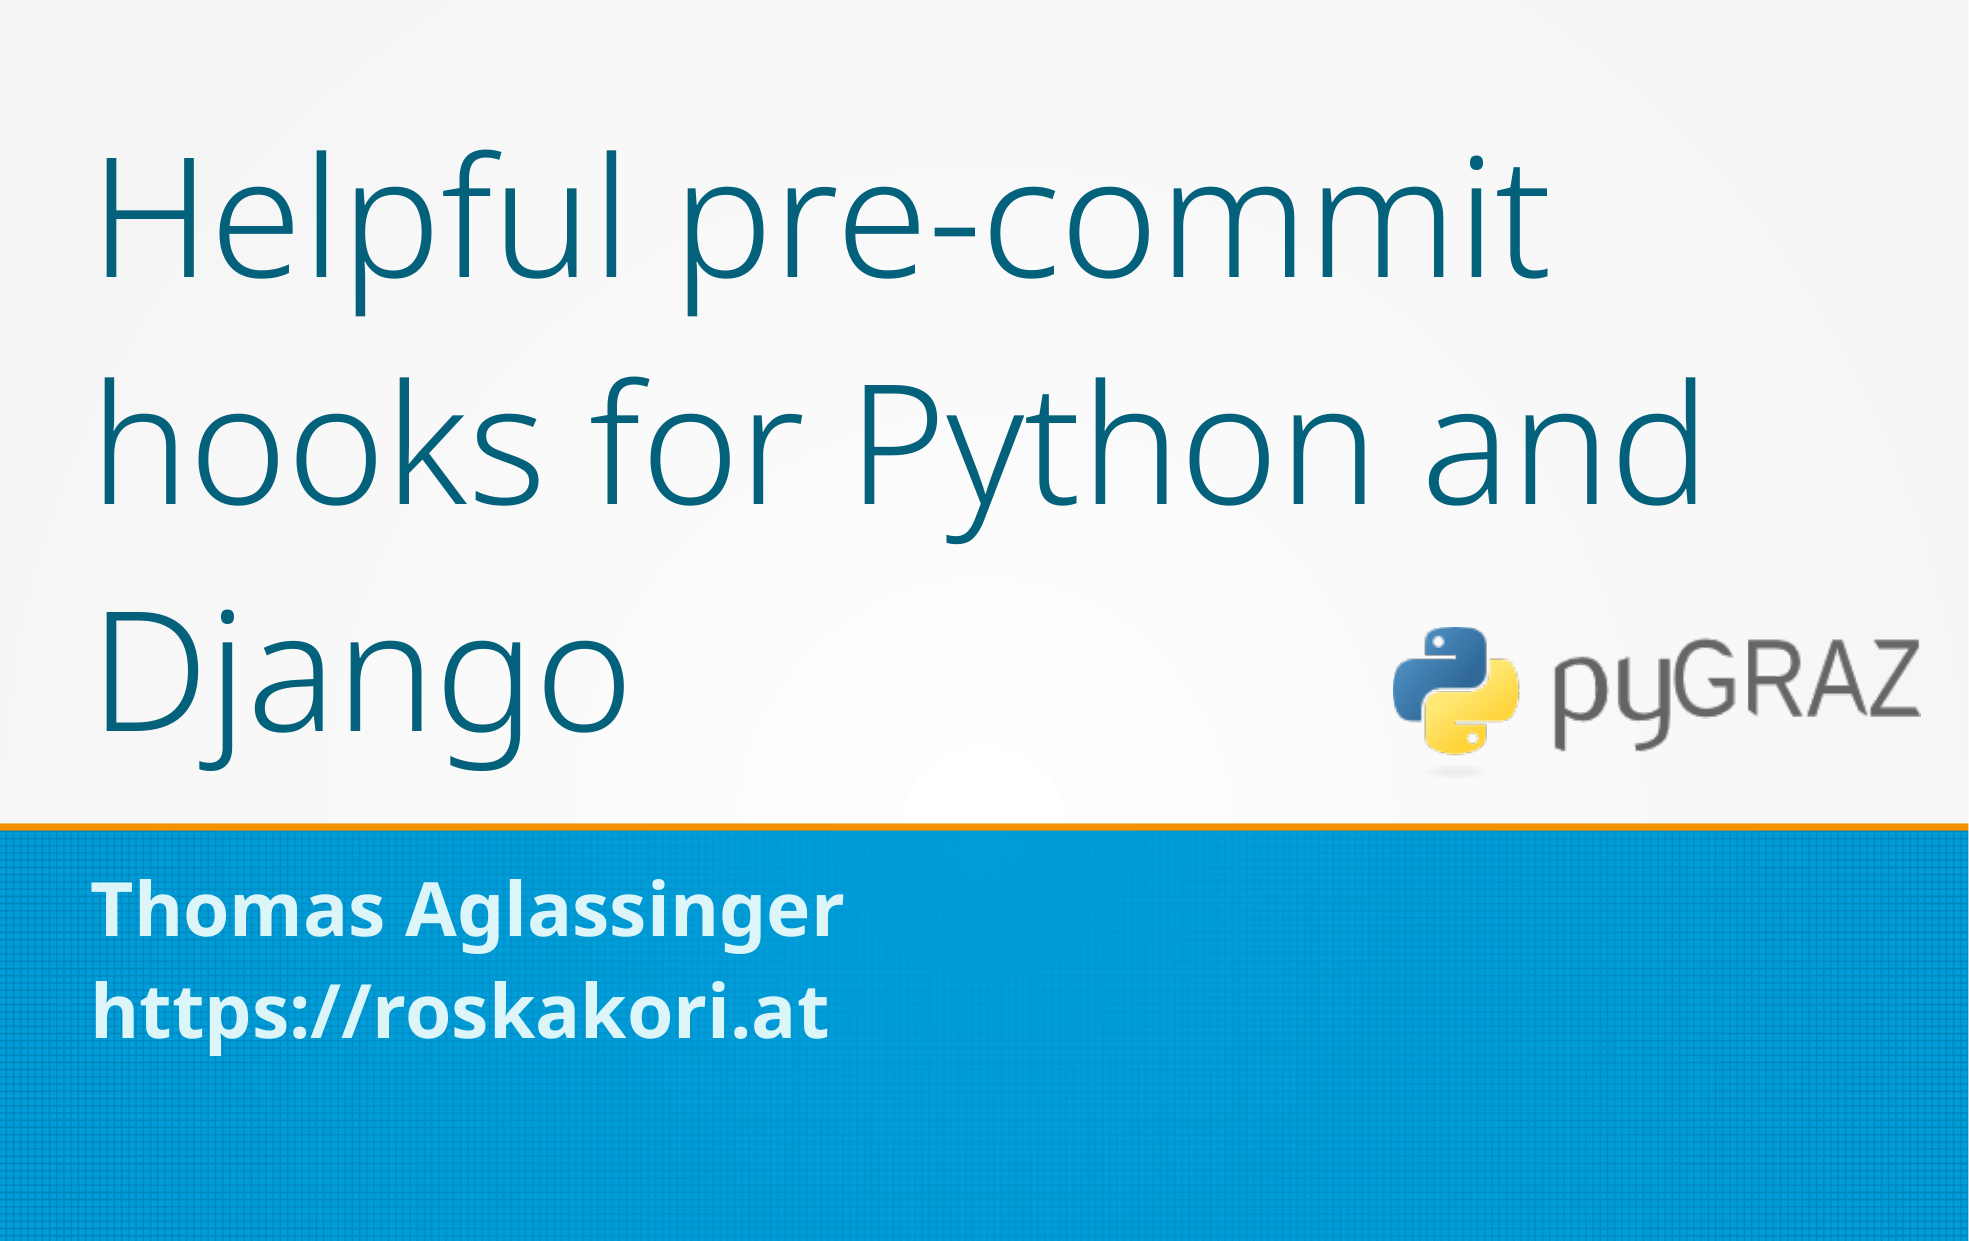

Helpful pre-commit hooks for Python and Django
# Thomas Aglassinger https://roskakori.at